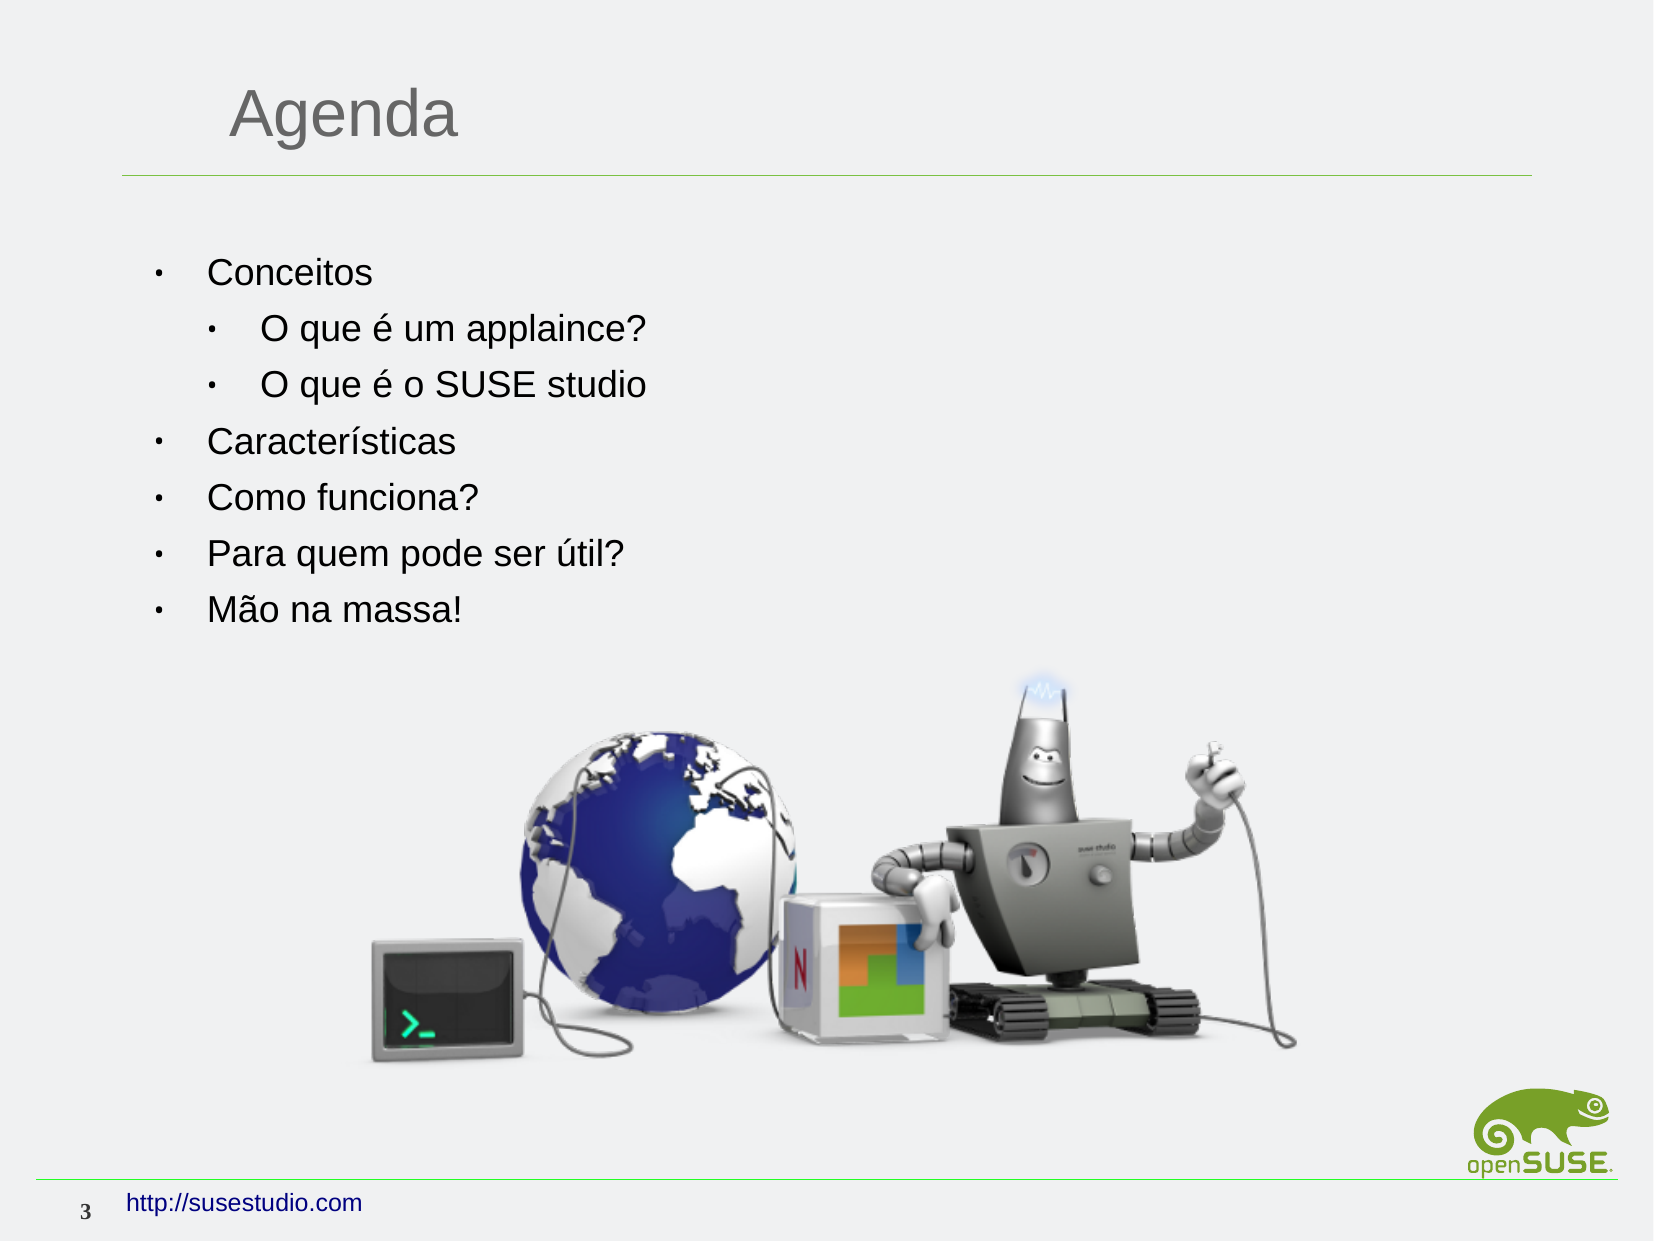

# Agenda
Conceitos
O que é um applaince?
O que é o SUSE studio
Características
Como funciona?
Para quem pode ser útil?
Mão na massa!
http://susestudio.com
3
Construindo appliances com o SUSE Studio